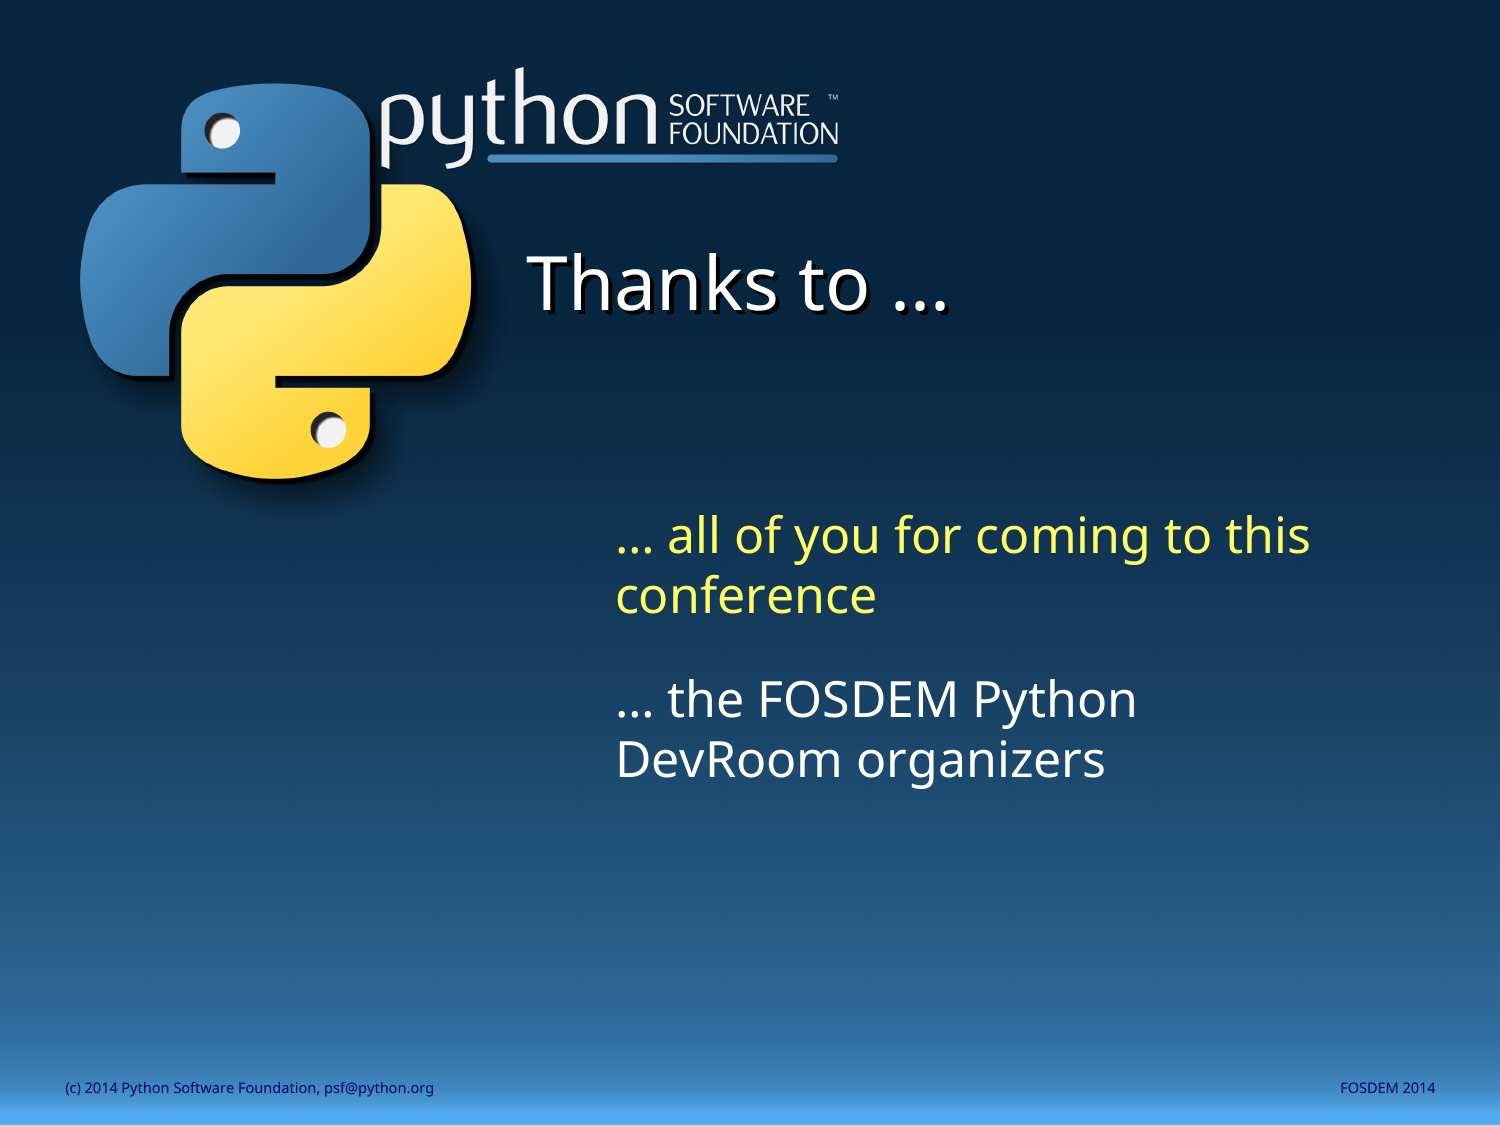

# Thanks to ...
… all of you for coming to this conference
… the FOSDEM Python DevRoom organizers